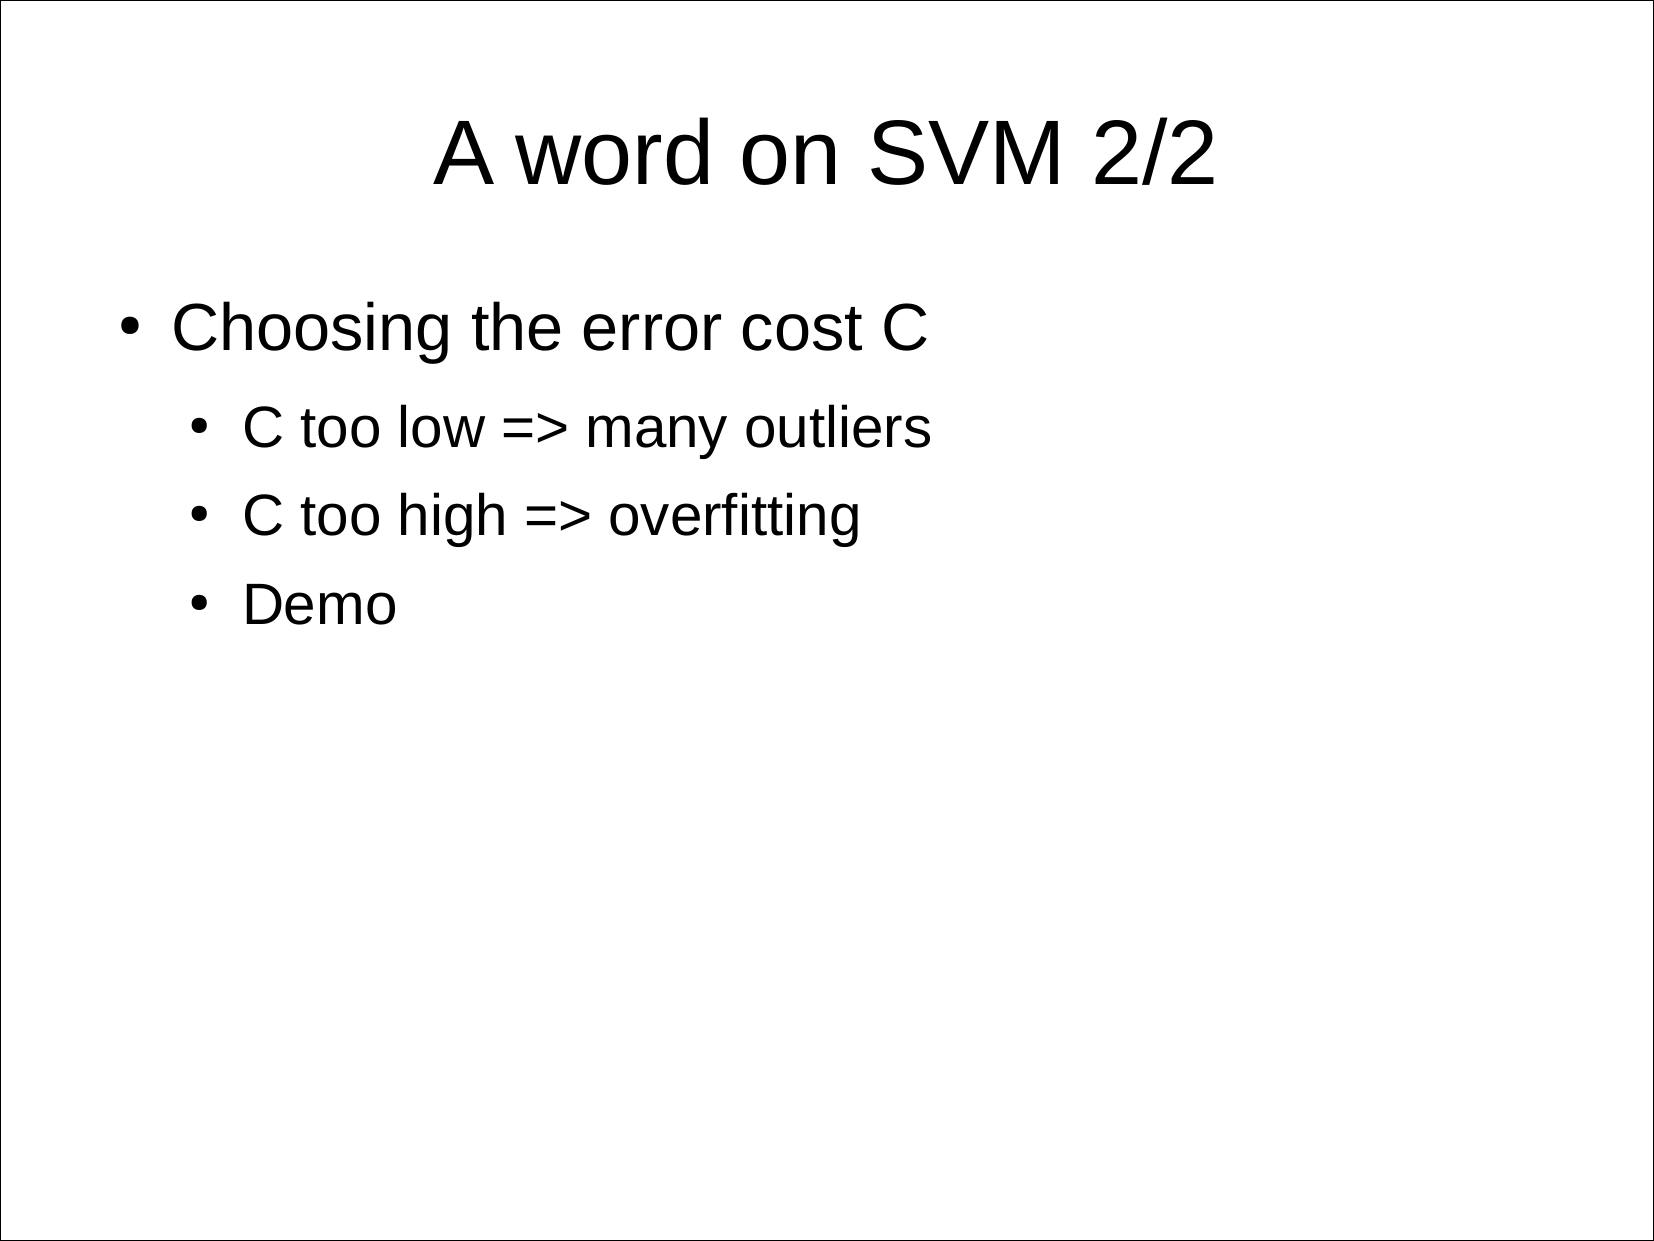

# A word on SVM 2/2
Choosing the error cost C
C too low => many outliers
C too high => overfitting
Demo